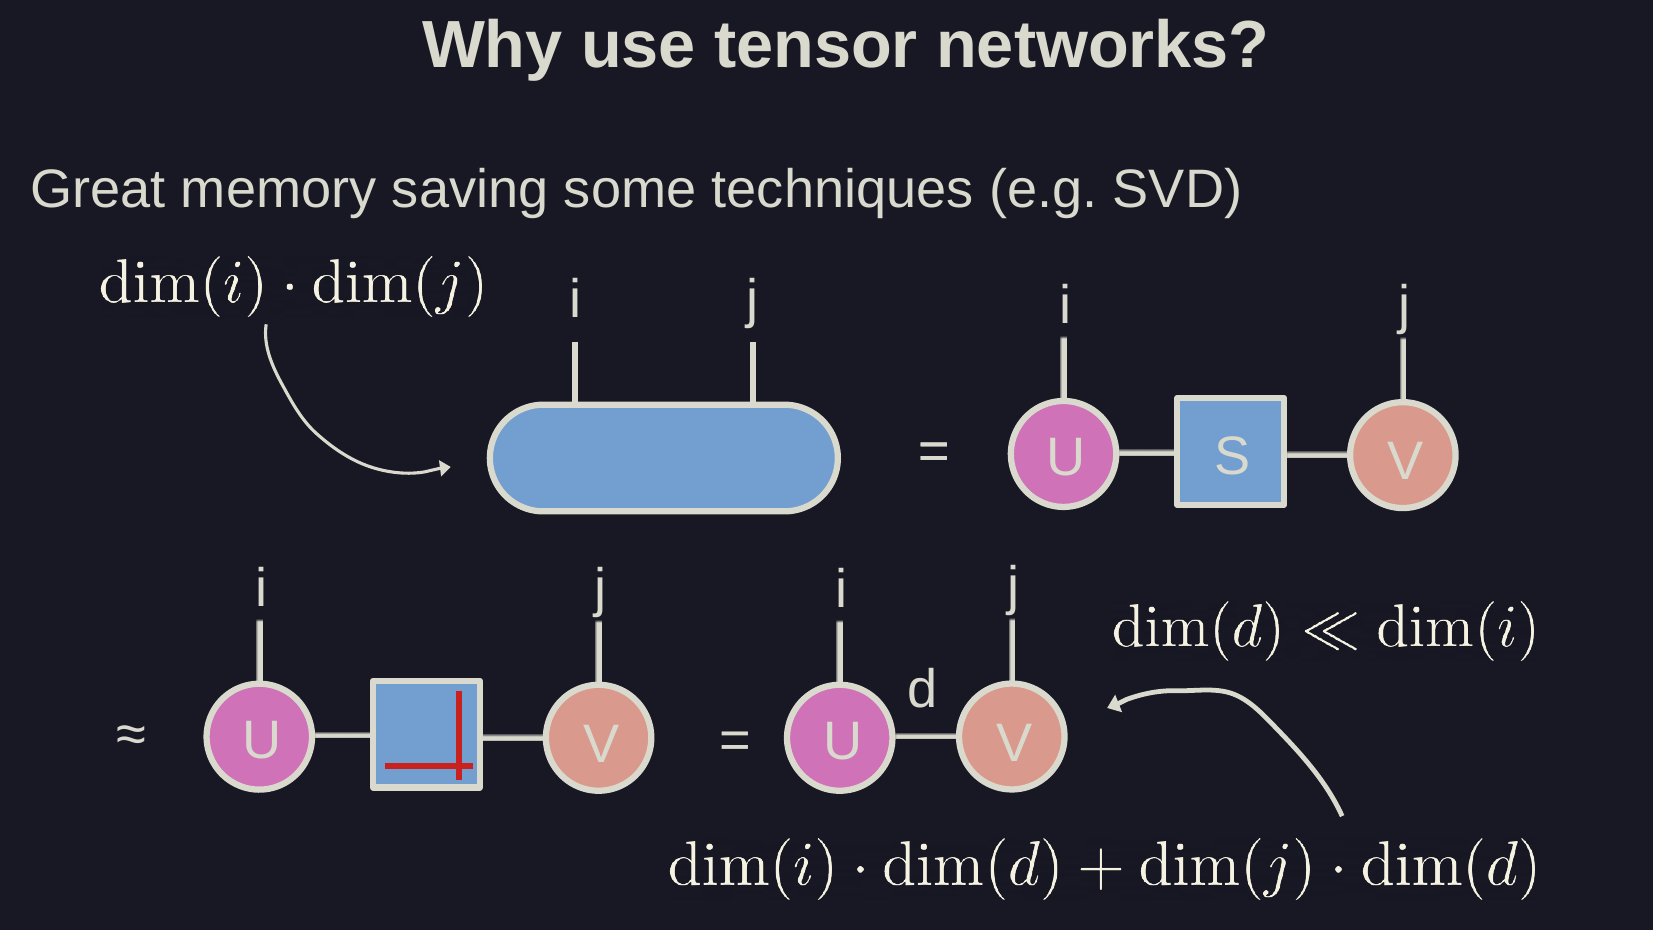

Why use tensor networks?
Great memory saving some techniques (e.g. SVD)
i
j
i
j
=
=
S
U
V
j
i
j
i
d
≈
U
=
U
V
V